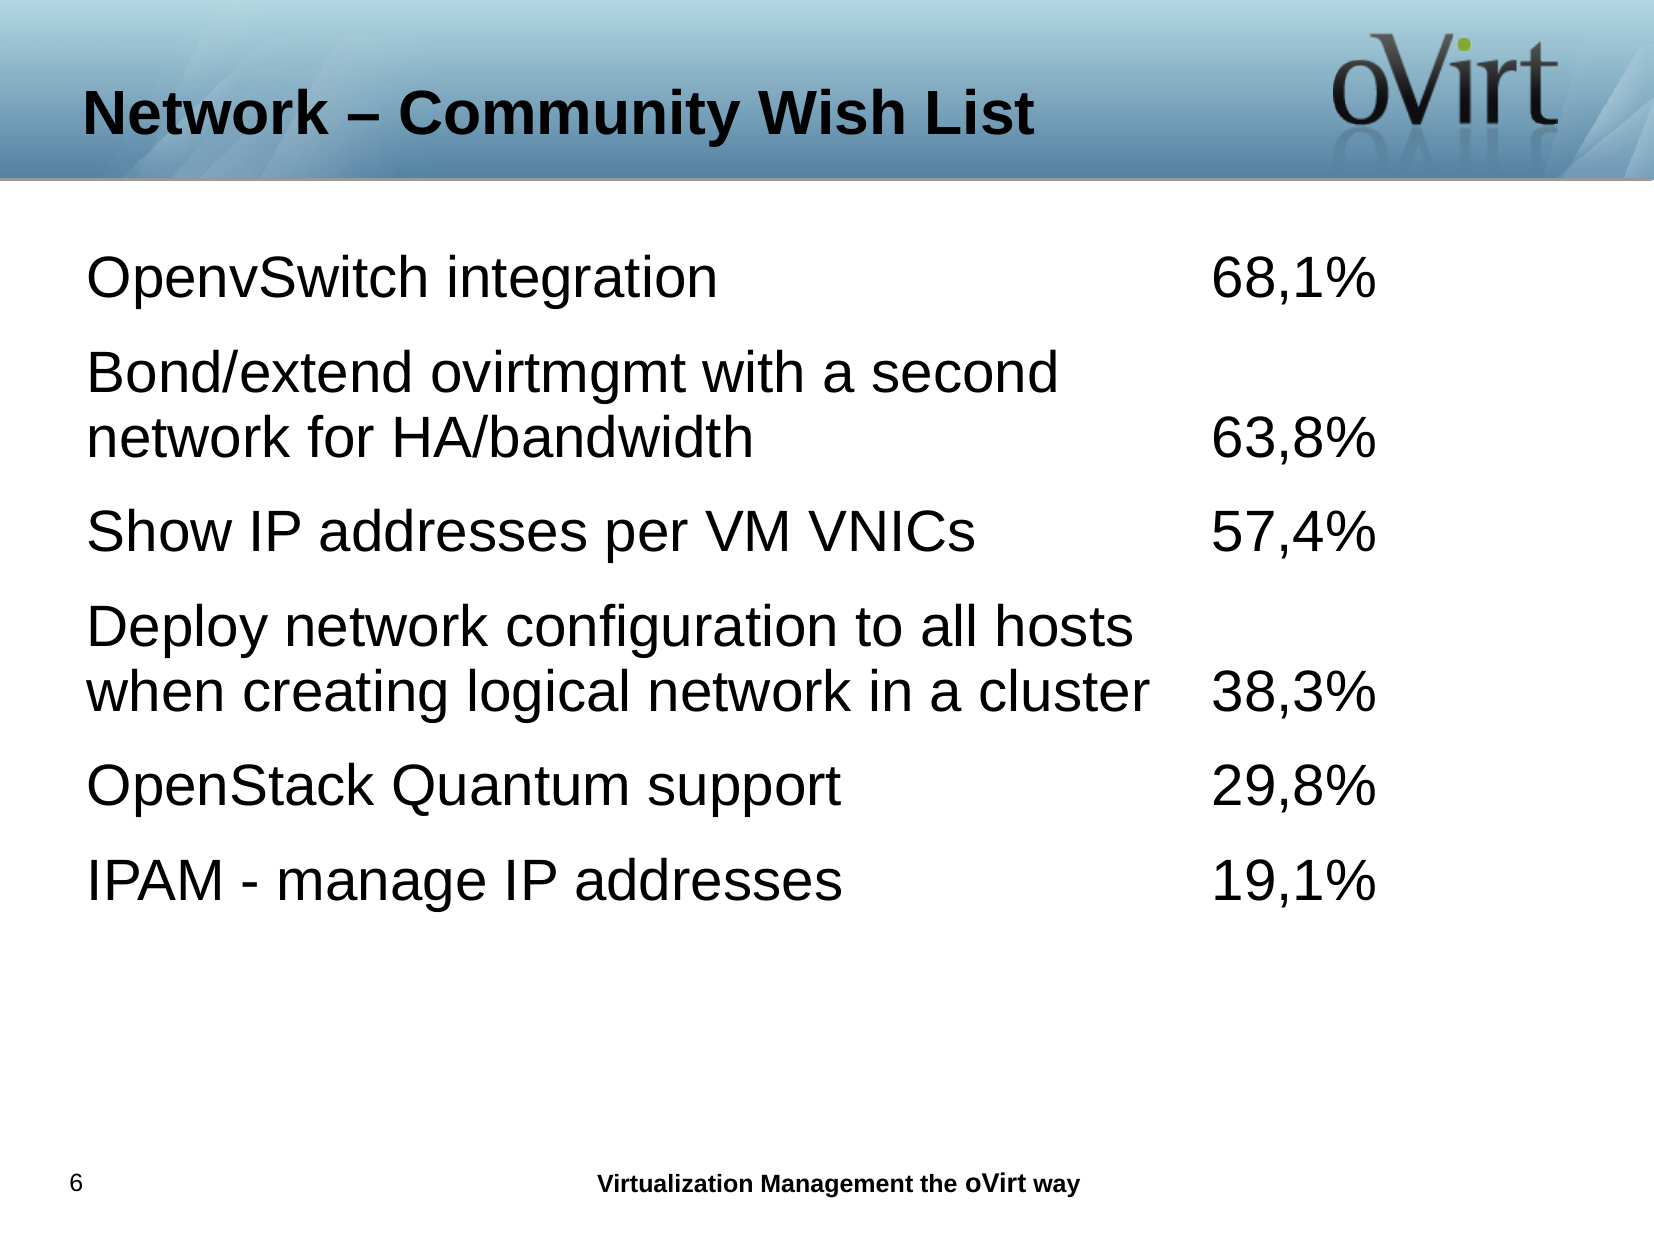

# Network – Community Wish List
OpenvSwitch integration							68,1%
Bond/extend ovirtmgmt with a second
network for HA/bandwidth							63,8%
Show IP addresses per VM VNICs				57,4%
Deploy network configuration to all hosts
when creating logical network in a cluster	38,3%
OpenStack Quantum support					29,8%
IPAM - manage IP addresses					19,1%